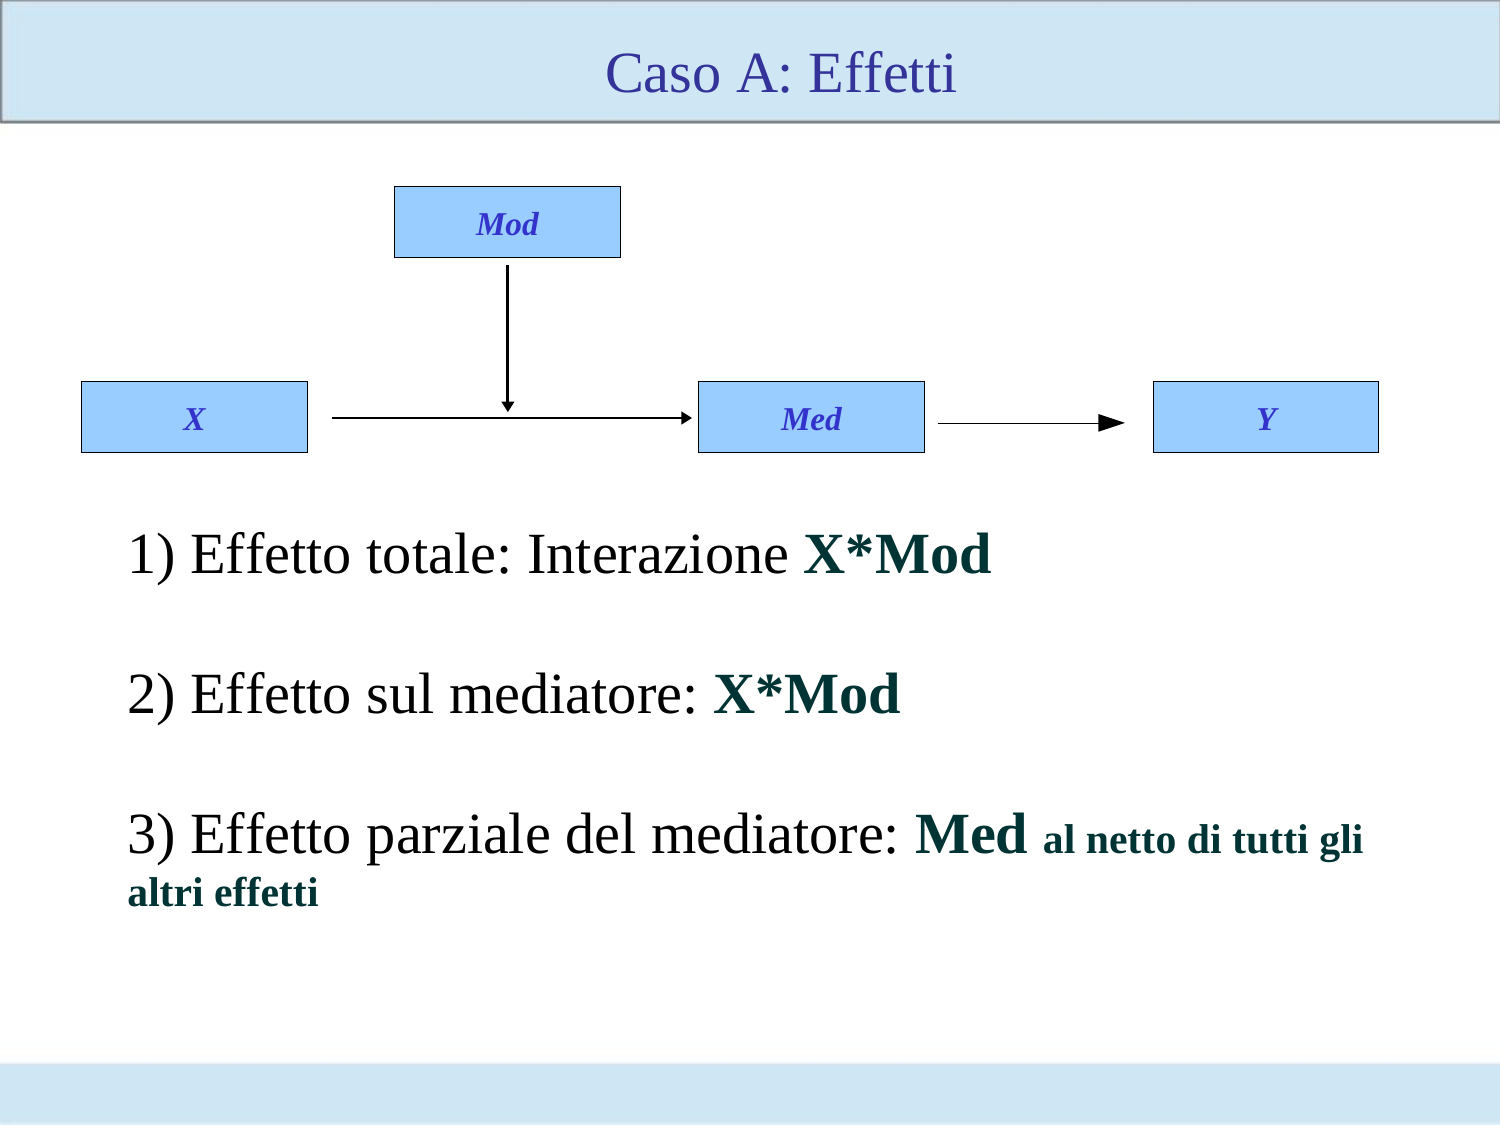

# Caso A: Effetti
Mod
X
Med
Y
1) Effetto totale: Interazione X*Mod
2) Effetto sul mediatore: X*Mod
3) Effetto parziale del mediatore: Med al netto di tutti gli altri effetti